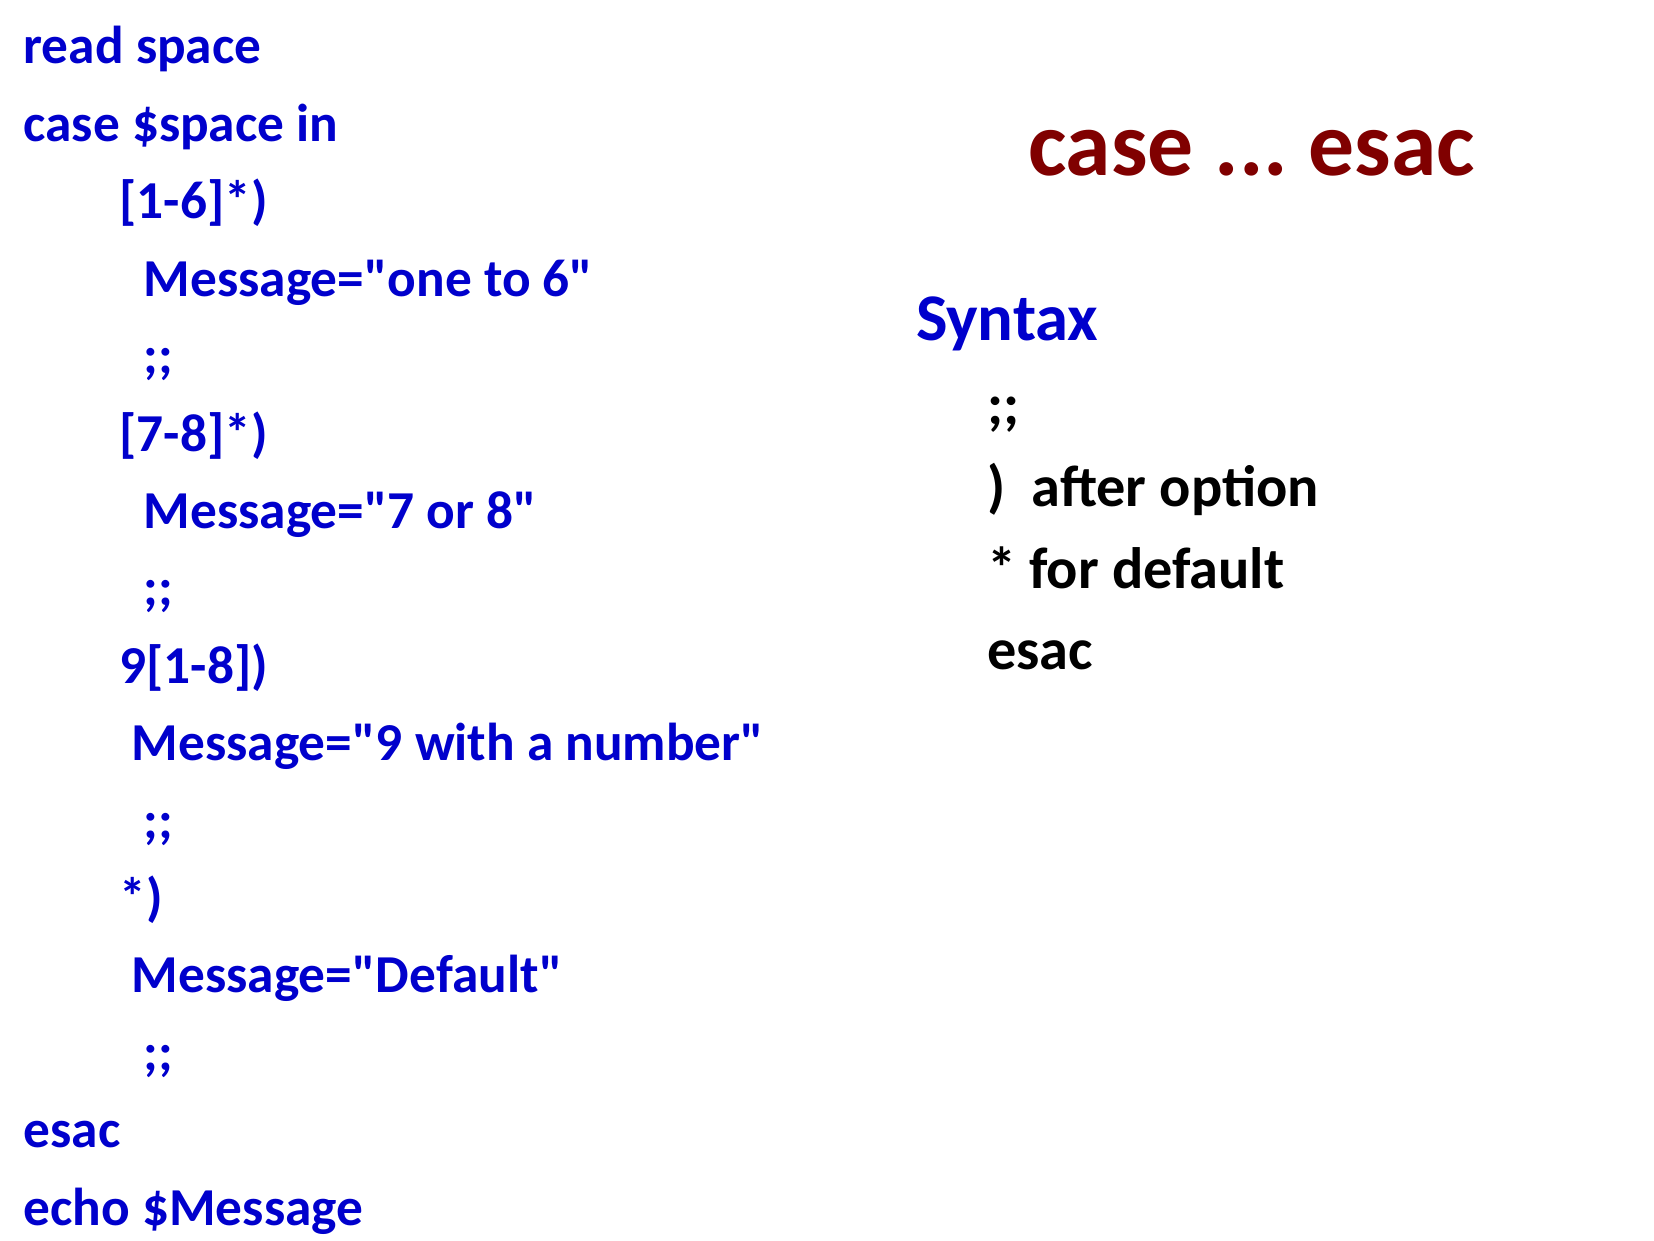

read space
case $space in
 [1-6]*)
 Message="one to 6"
 ;;
 [7-8]*)
 Message="7 or 8"
 ;;
 9[1-8])
 Message="9 with a number"
 ;;
 *)
 Message="Default"
 ;;
esac
echo $Message
# case ... esac
Syntax
;;
) after option
* for default
esac